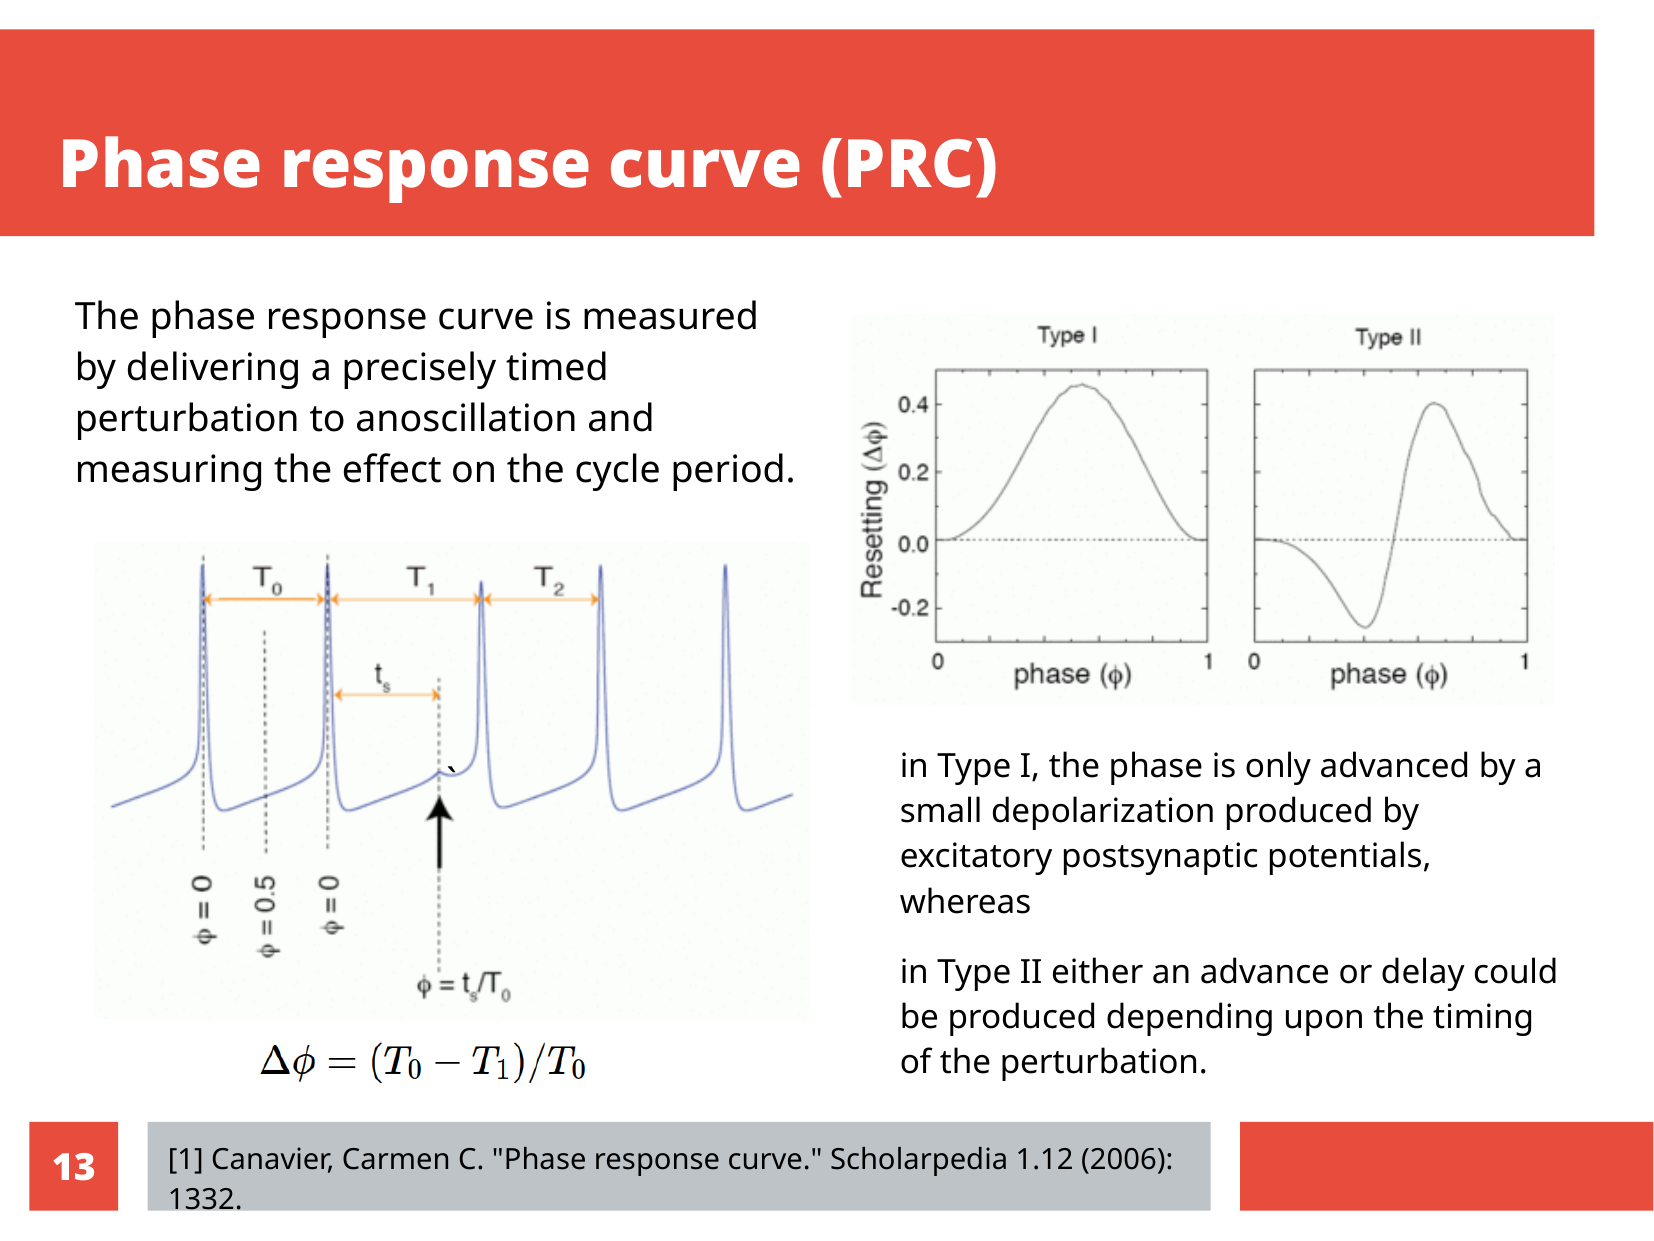

# Phase response curve (PRC)
The phase response curve is measured by delivering a precisely timed perturbation to anoscillation and measuring the effect on the cycle period.
`
in Type I, the phase is only advanced by a small depolarization produced by excitatory postsynaptic potentials, whereas
in Type II either an advance or delay could be produced depending upon the timing of the perturbation.
13
[1] Canavier, Carmen C. "Phase response curve." Scholarpedia 1.12 (2006): 1332.